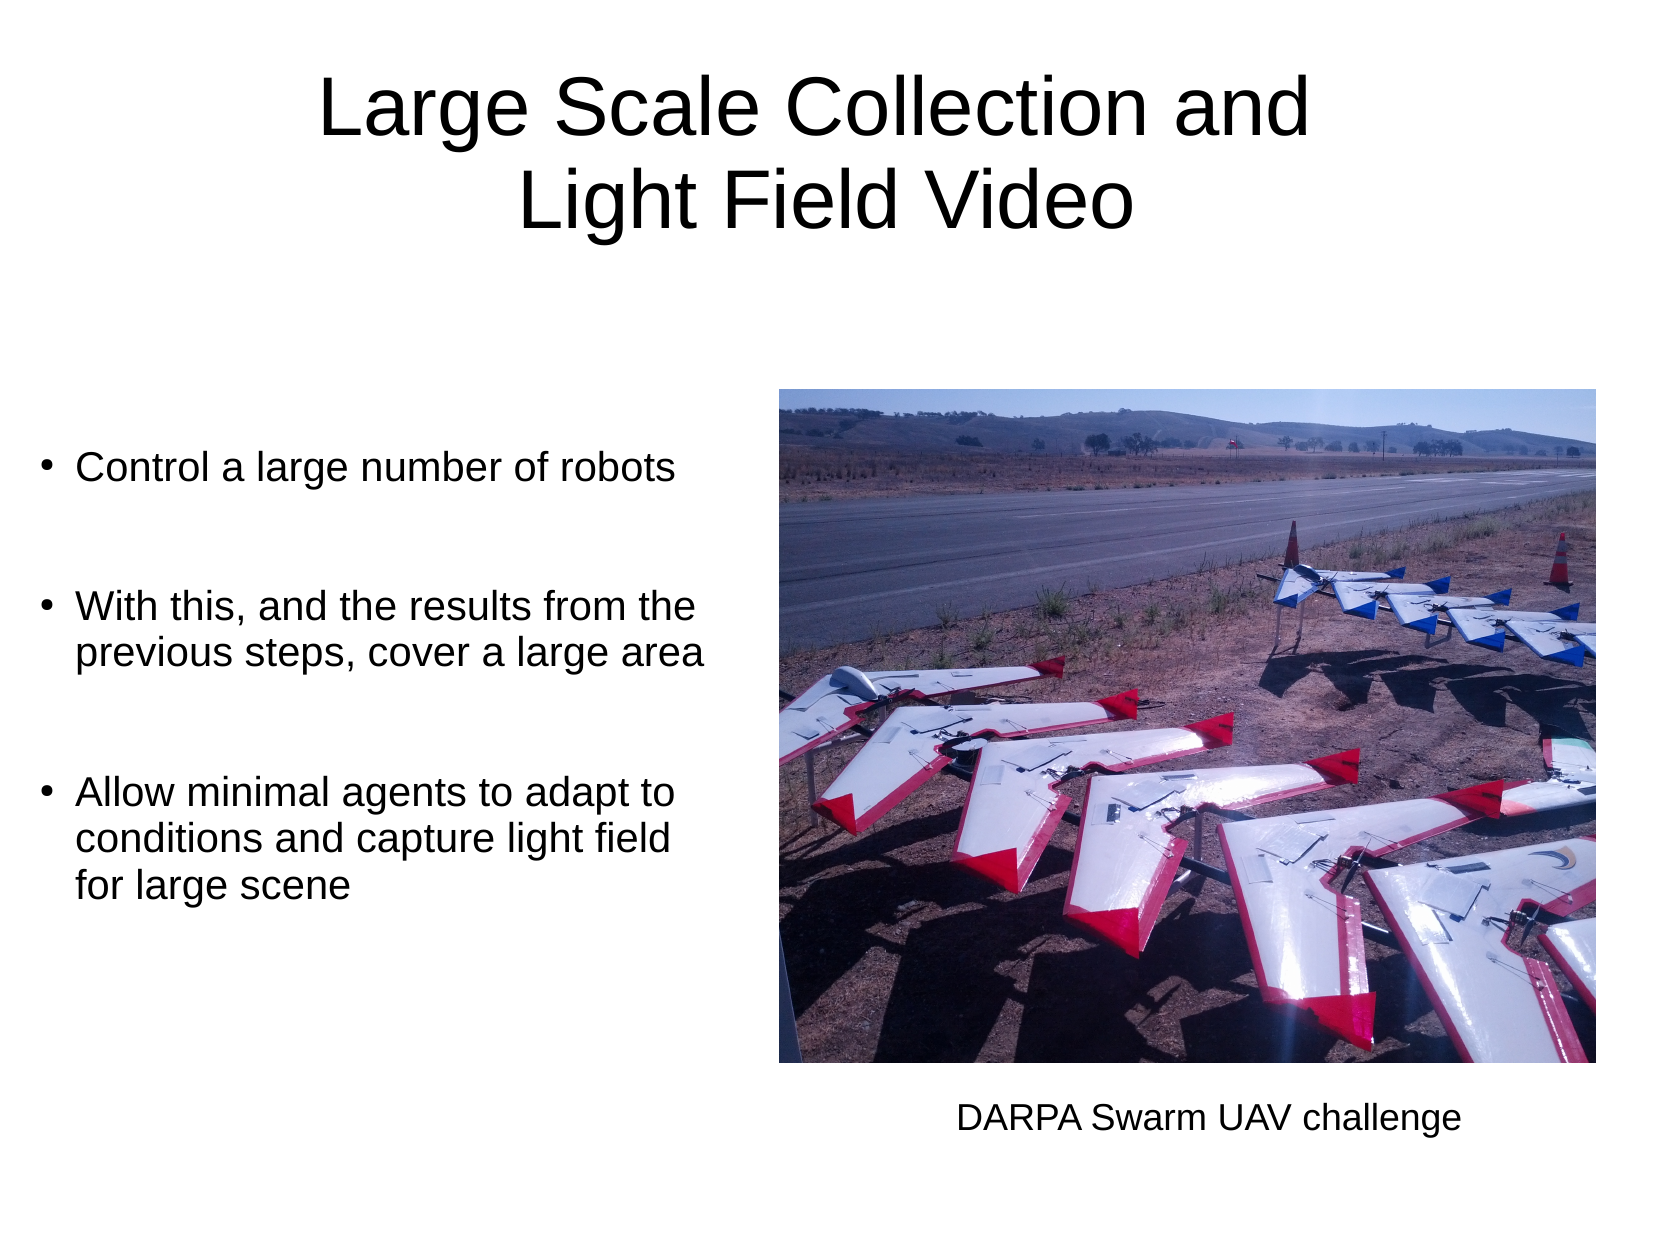

# Large Scale Collection and Light Field Video
Control a large number of robots
With this, and the results from the
previous steps, cover a large area
Allow minimal agents to adapt to
conditions and capture light field
for large scene
DARPA Swarm UAV challenge